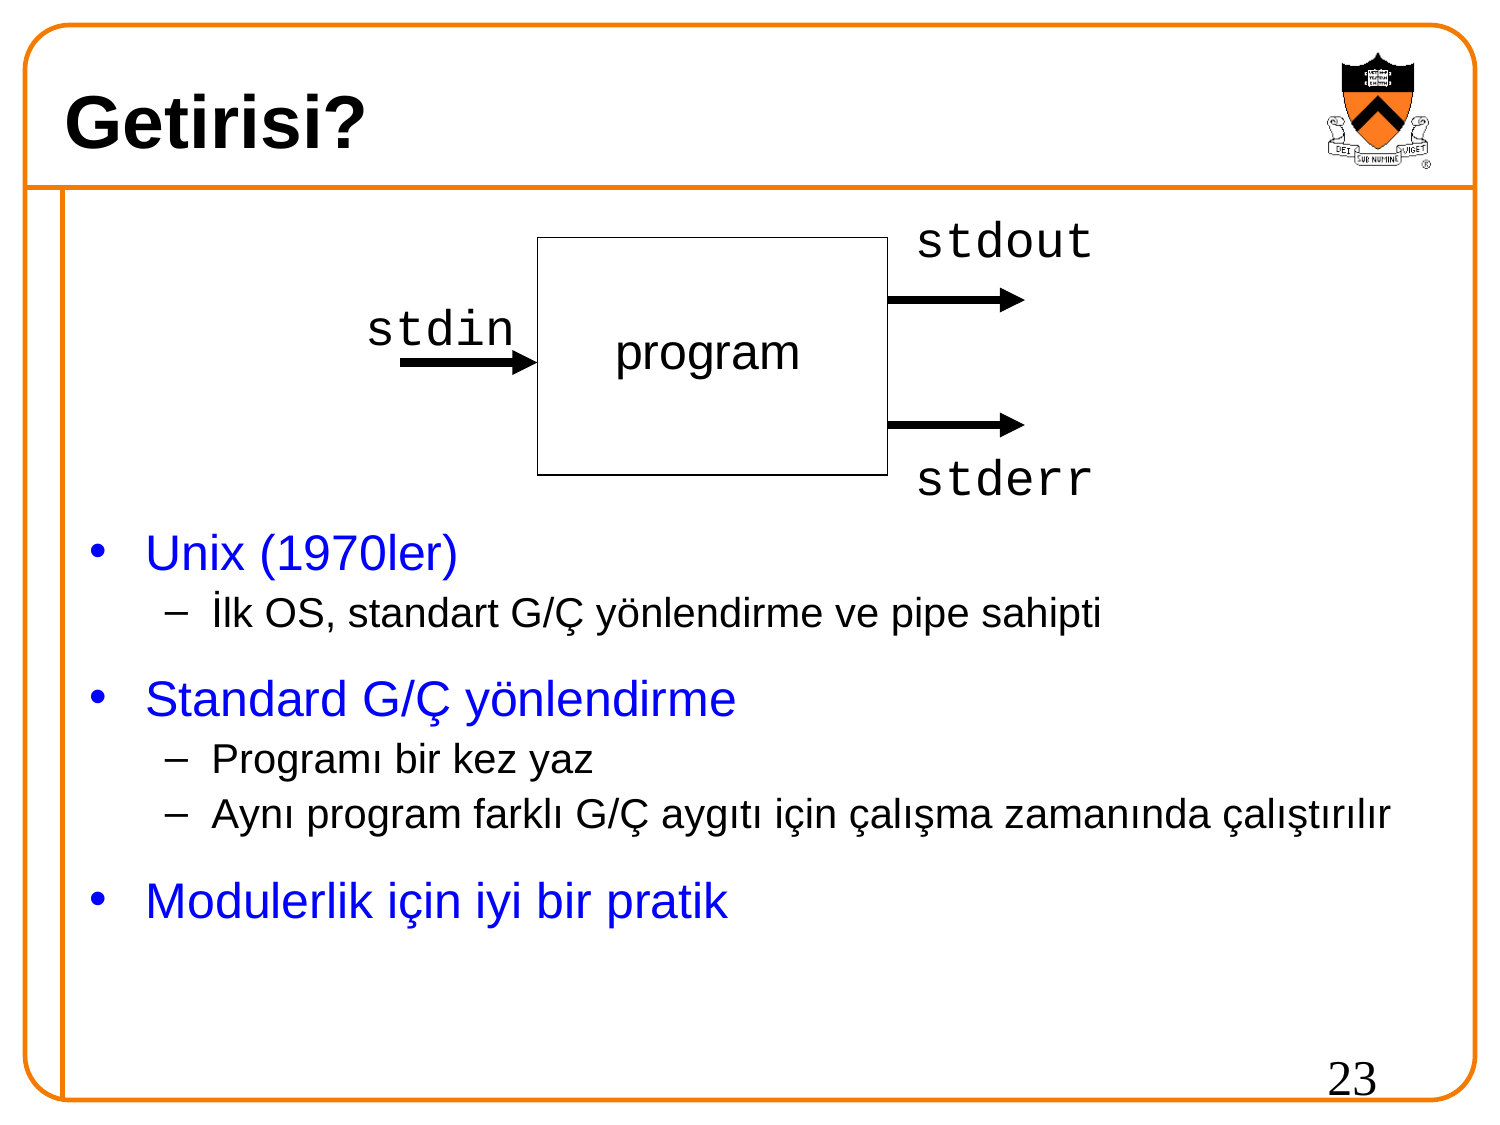

# Getirisi?
stdout
stdin
program
stderr
Unix (1970ler)
İlk OS, standart G/Ç yönlendirme ve pipe sahipti
Standard G/Ç yönlendirme
Programı bir kez yaz
Aynı program farklı G/Ç aygıtı için çalışma zamanında çalıştırılır
Modulerlik için iyi bir pratik
23